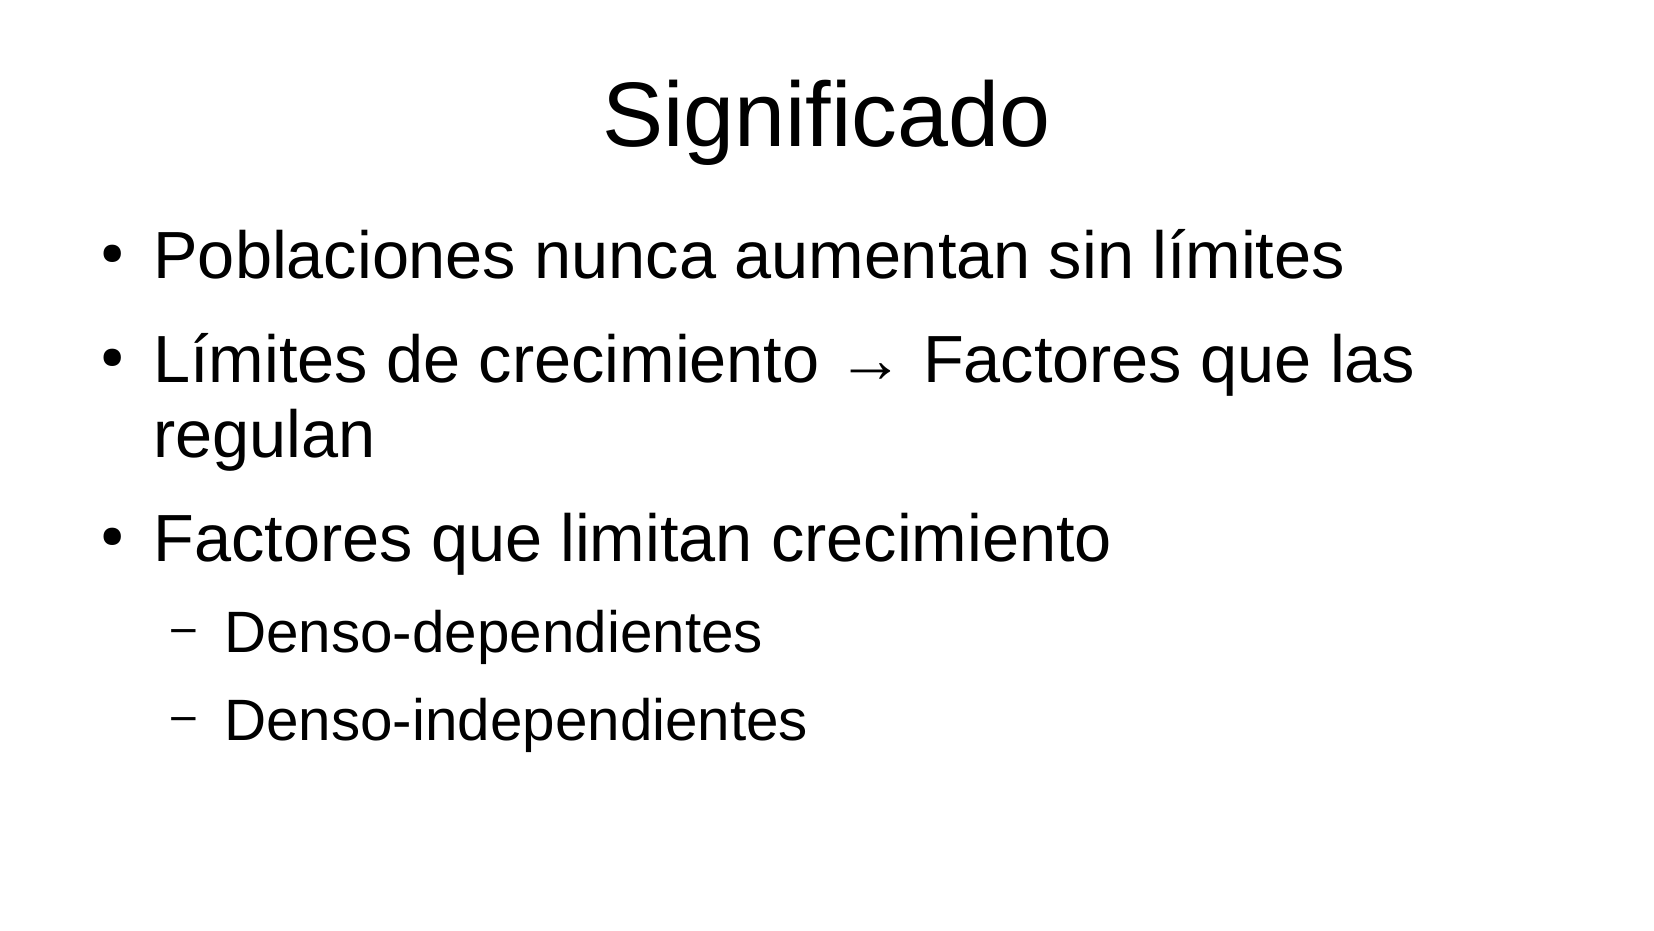

# Significado
Poblaciones nunca aumentan sin límites
Límites de crecimiento → Factores que las regulan
Factores que limitan crecimiento
Denso-dependientes
Denso-independientes